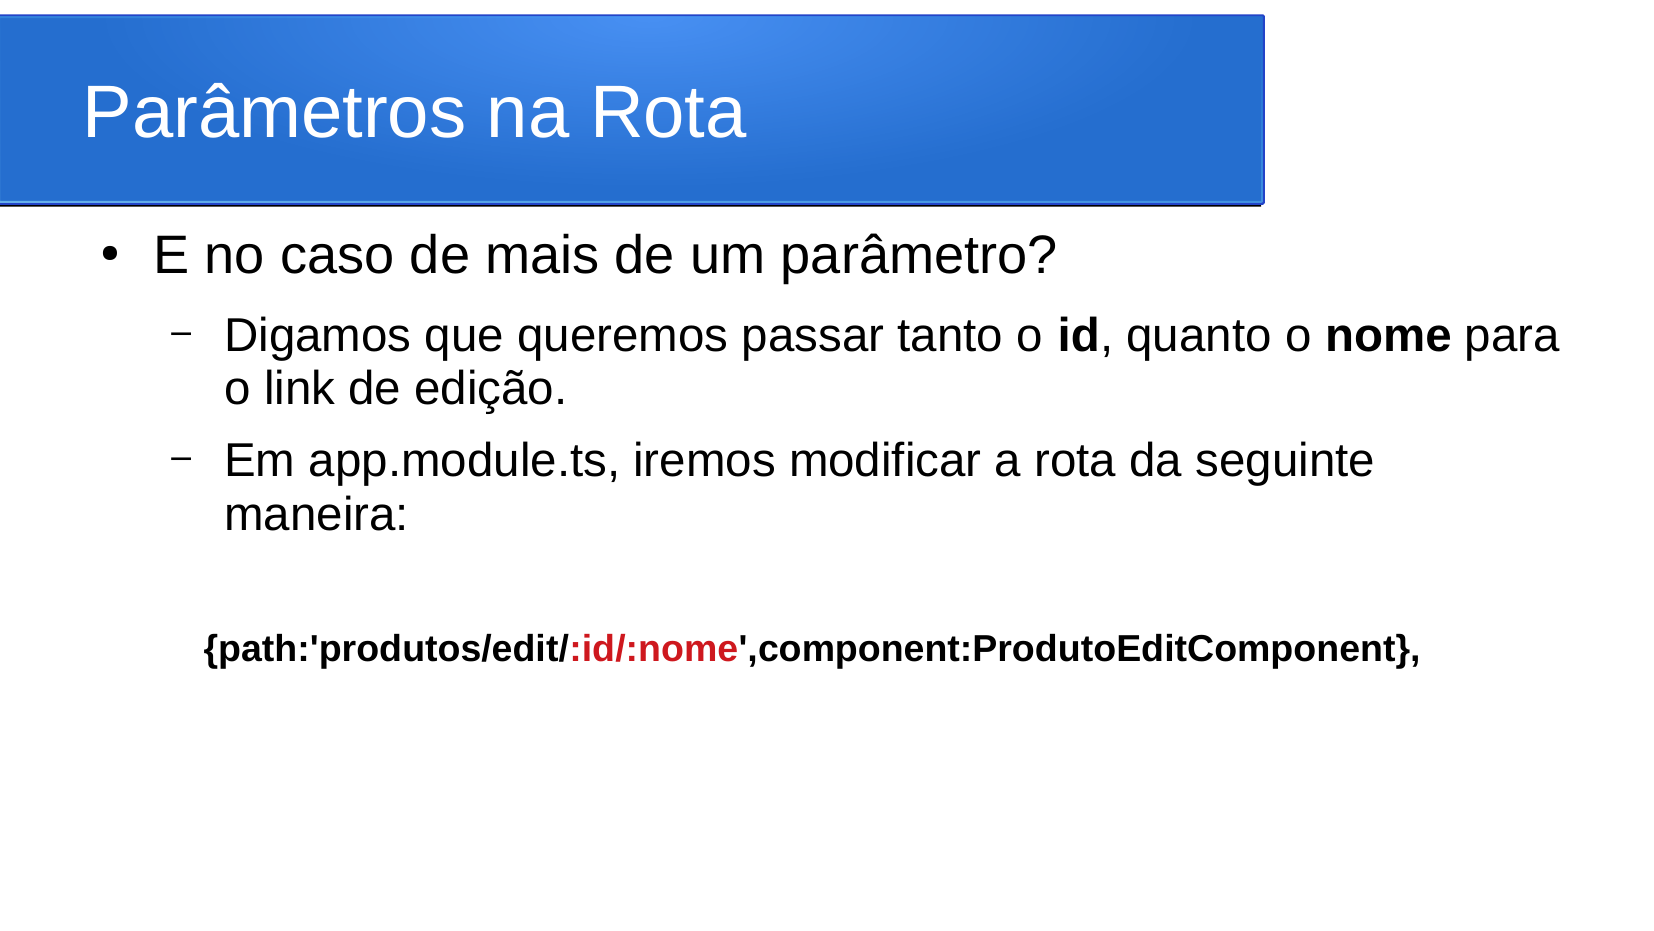

# Parâmetros na Rota
E no caso de mais de um parâmetro?
Digamos que queremos passar tanto o id, quanto o nome para o link de edição.
Em app.module.ts, iremos modificar a rota da seguinte maneira:
 {path:'produtos/edit/:id/:nome',component:ProdutoEditComponent},